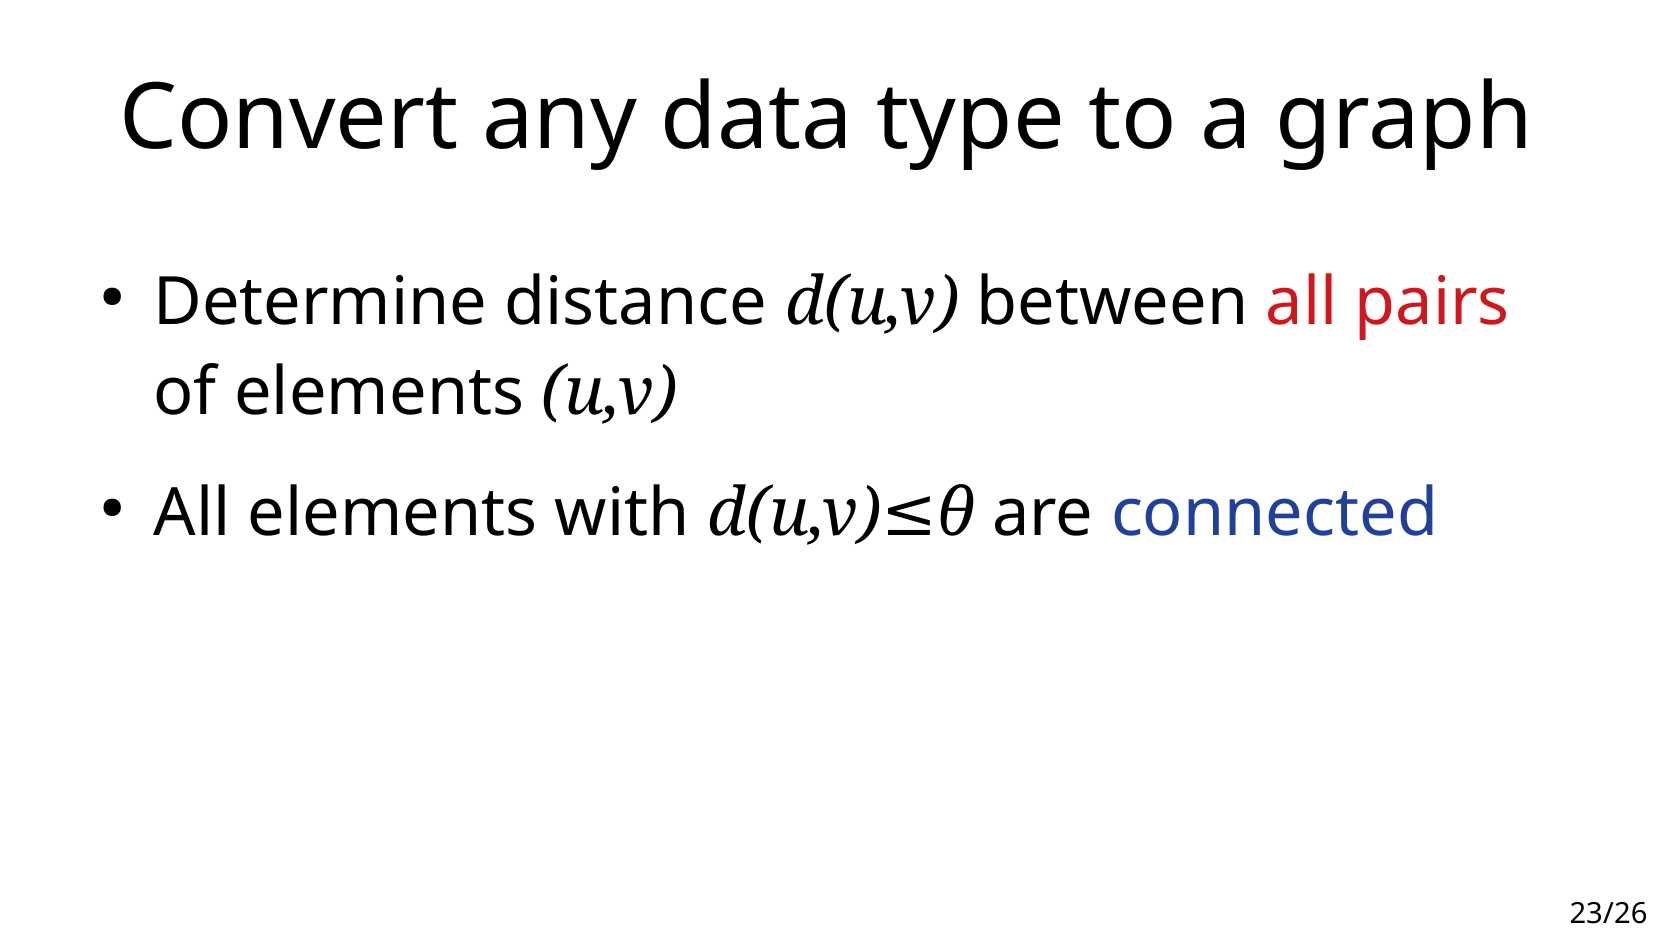

# Convert any data type to a graph
Determine distance d(u,v) between all pairs of elements (u,v)
All elements with d(u,v)≤θ are connected
23